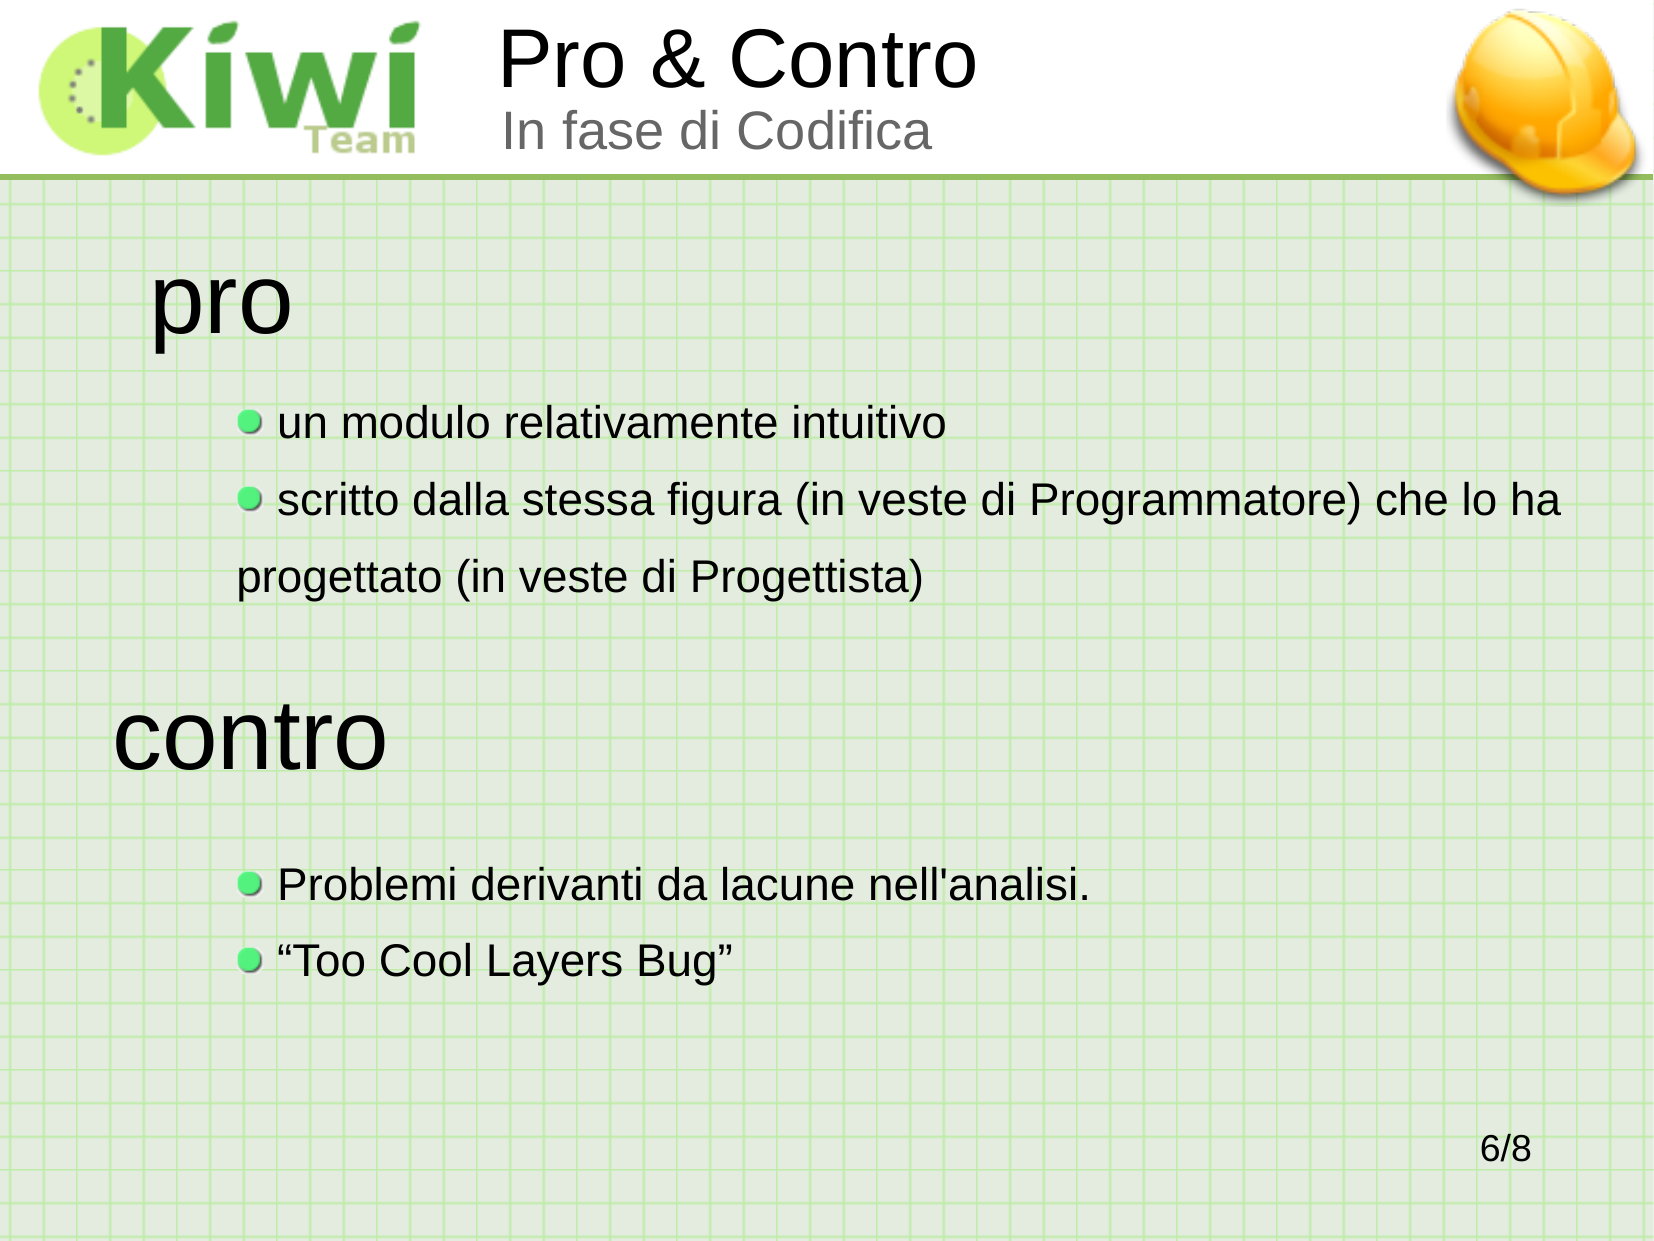

# Pro & Contro
In fase di Codifica
pro
 un modulo relativamente intuitivo
 scritto dalla stessa figura (in veste di Programmatore) che lo ha progettato (in veste di Progettista)
 Problemi derivanti da lacune nell'analisi.
 “Too Cool Layers Bug”
contro
6/8